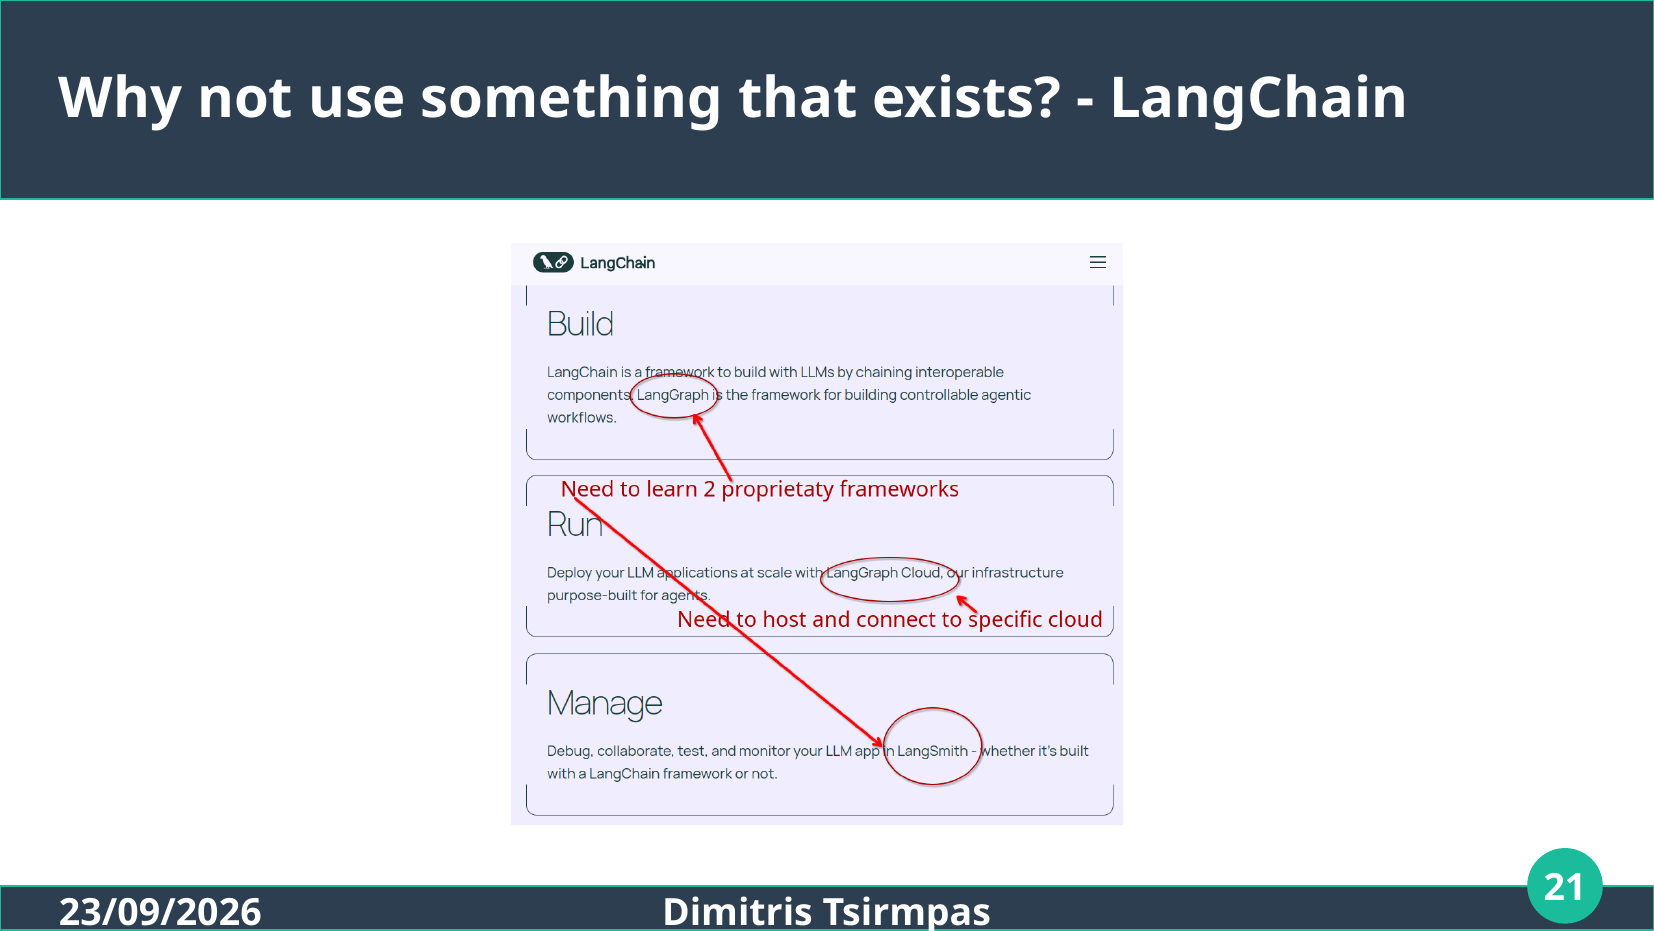

# Why not use something that exists? - LangChain
21
Dimitris Tsirmpas